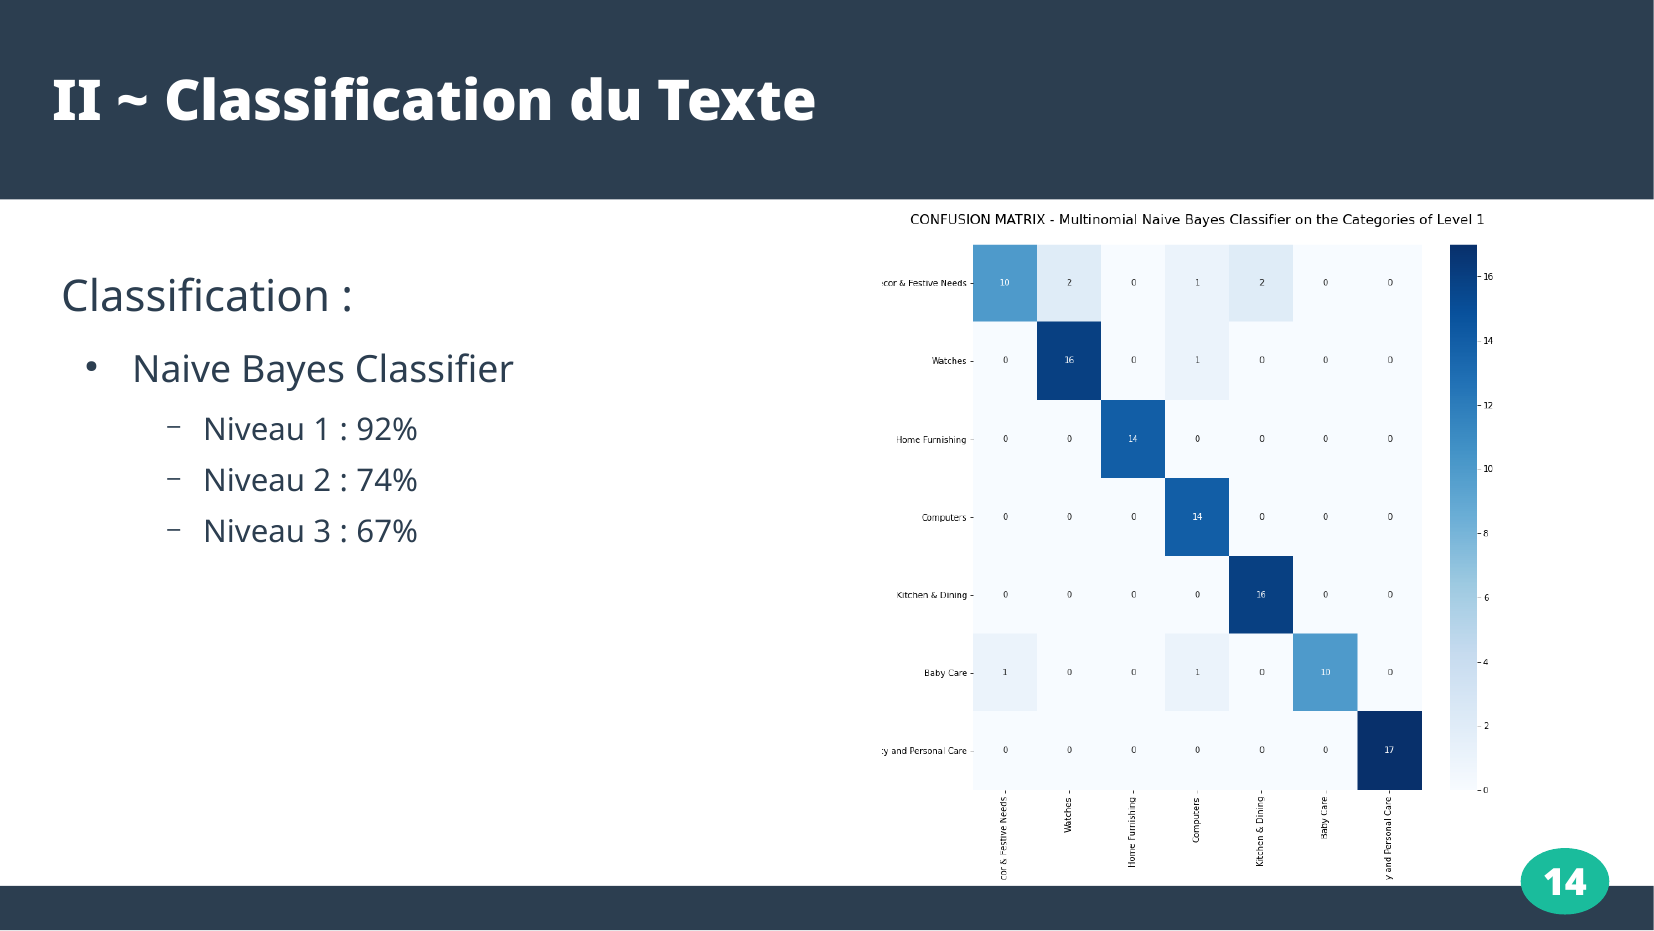

# II ~ Classification du Texte
Classification :
Naive Bayes Classifier
Niveau 1 : 92%
Niveau 2 : 74%
Niveau 3 : 67%
14